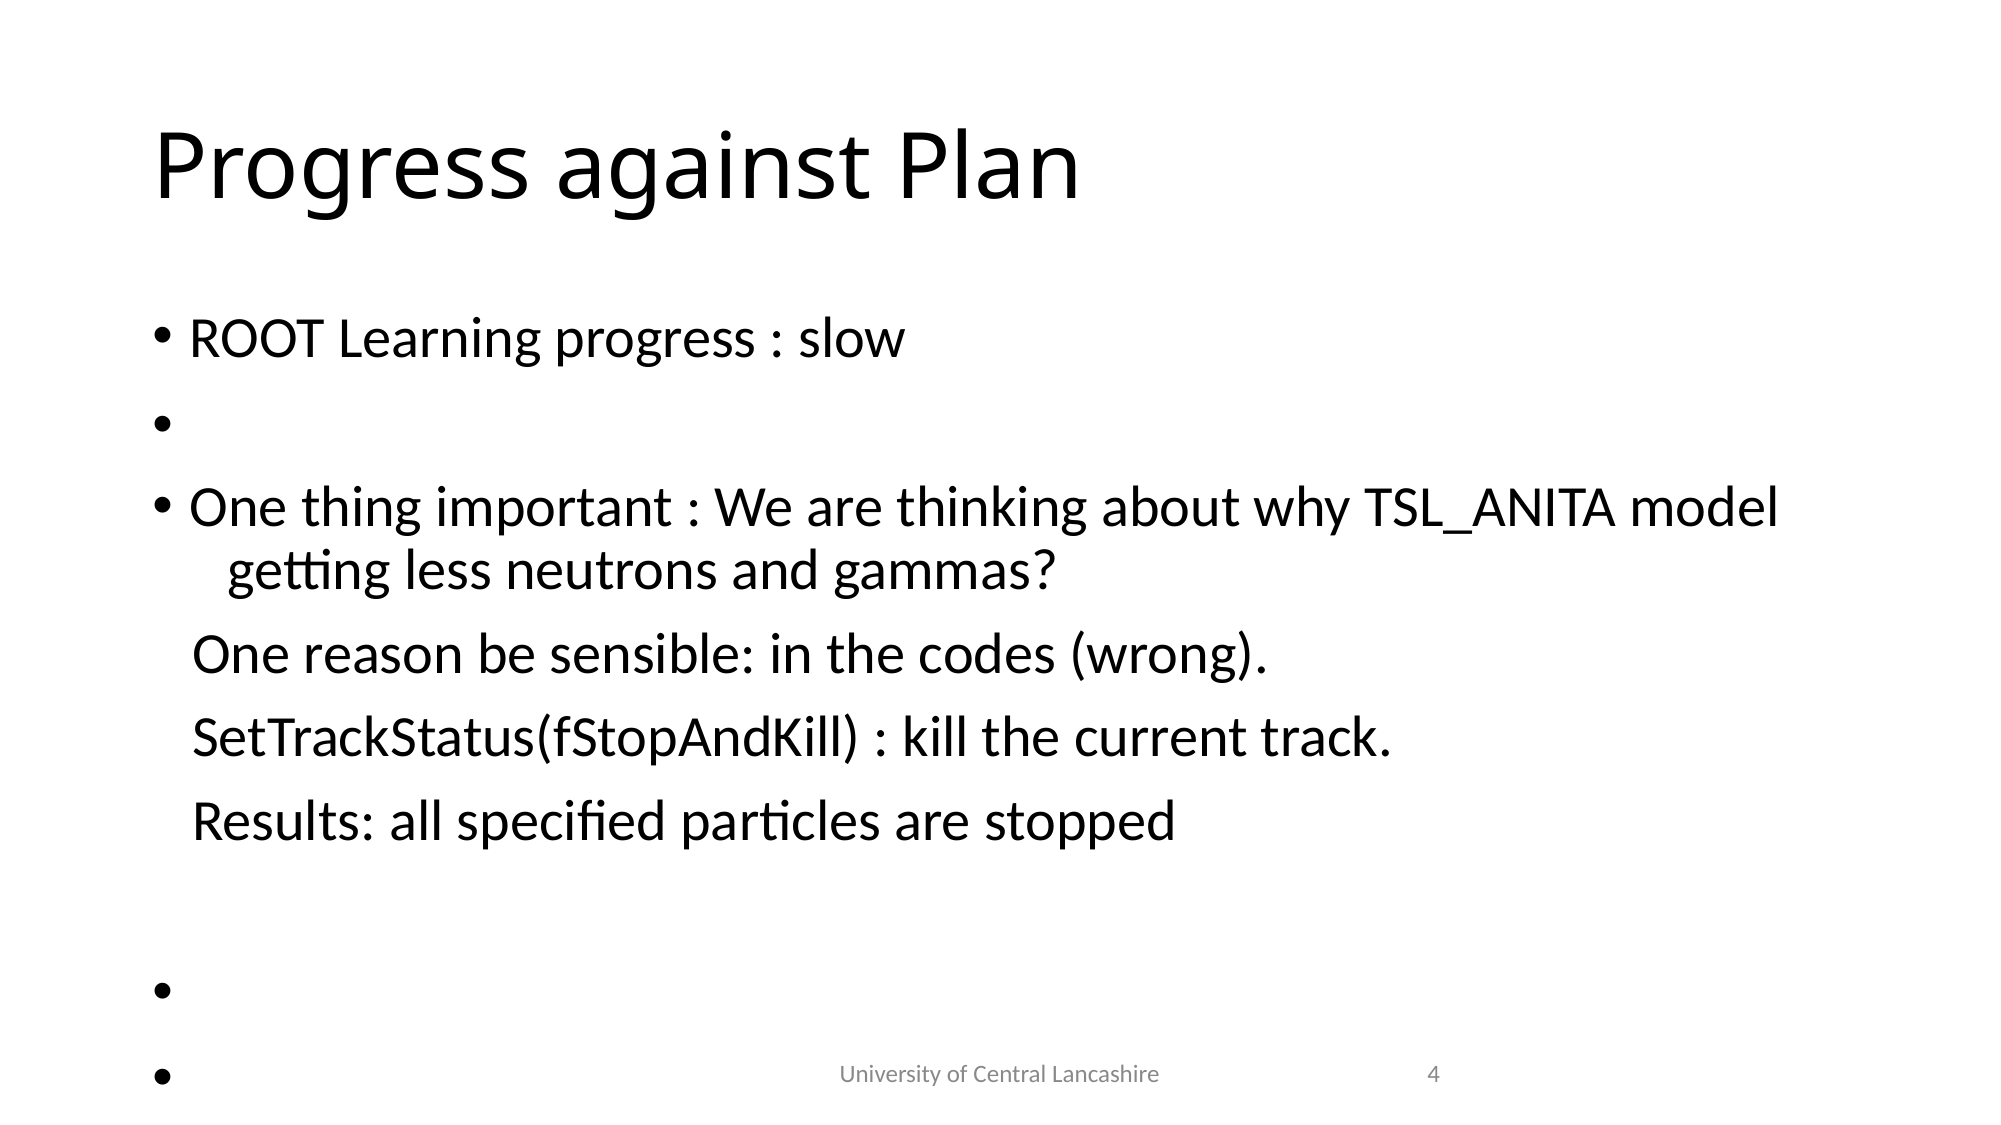

# Progress against Plan
ROOT Learning progress : slow
One thing important : We are thinking about why TSL_ANITA model getting less neutrons and gammas?
 One reason be sensible: in the codes (wrong).
 SetTrackStatus(fStopAndKill) : kill the current track.
 Results: all specified particles are stopped
University of Central Lancashire